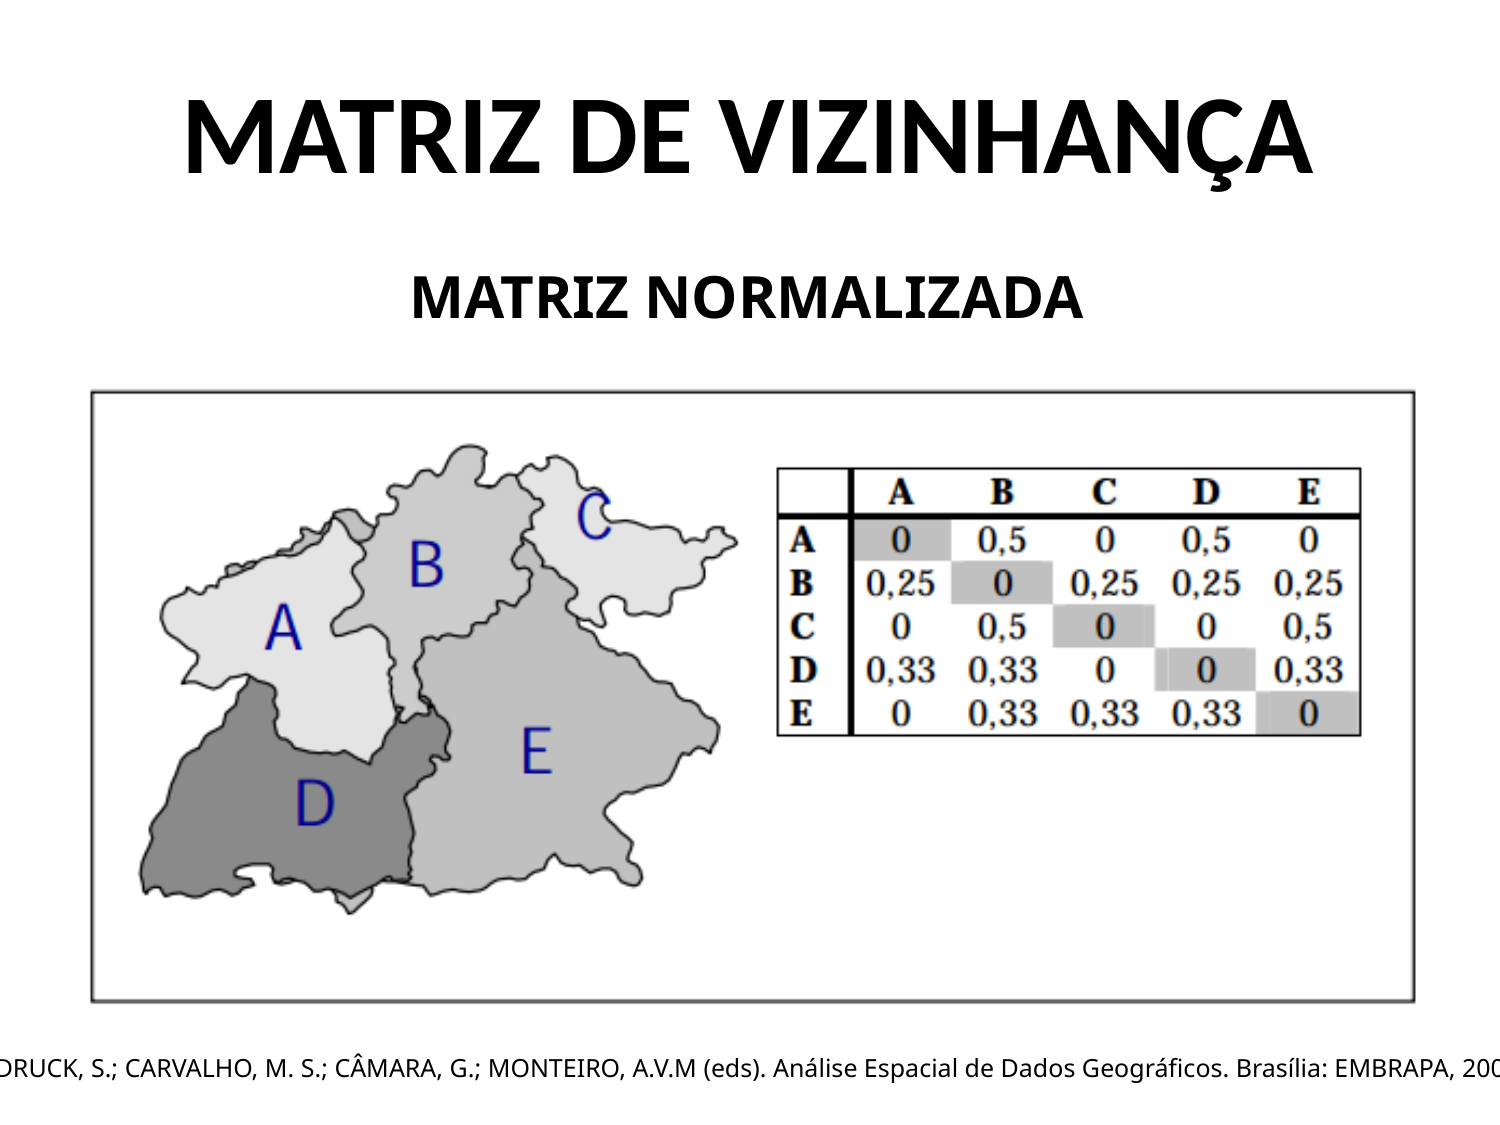

MATRIZ DE VIZINHANÇA
MATRIZ NORMALIZADA
DRUCK, S.; CARVALHO, M. S.; CÂMARA, G.; MONTEIRO, A.V.M (eds). Análise Espacial de Dados Geográficos. Brasília: EMBRAPA, 2004.